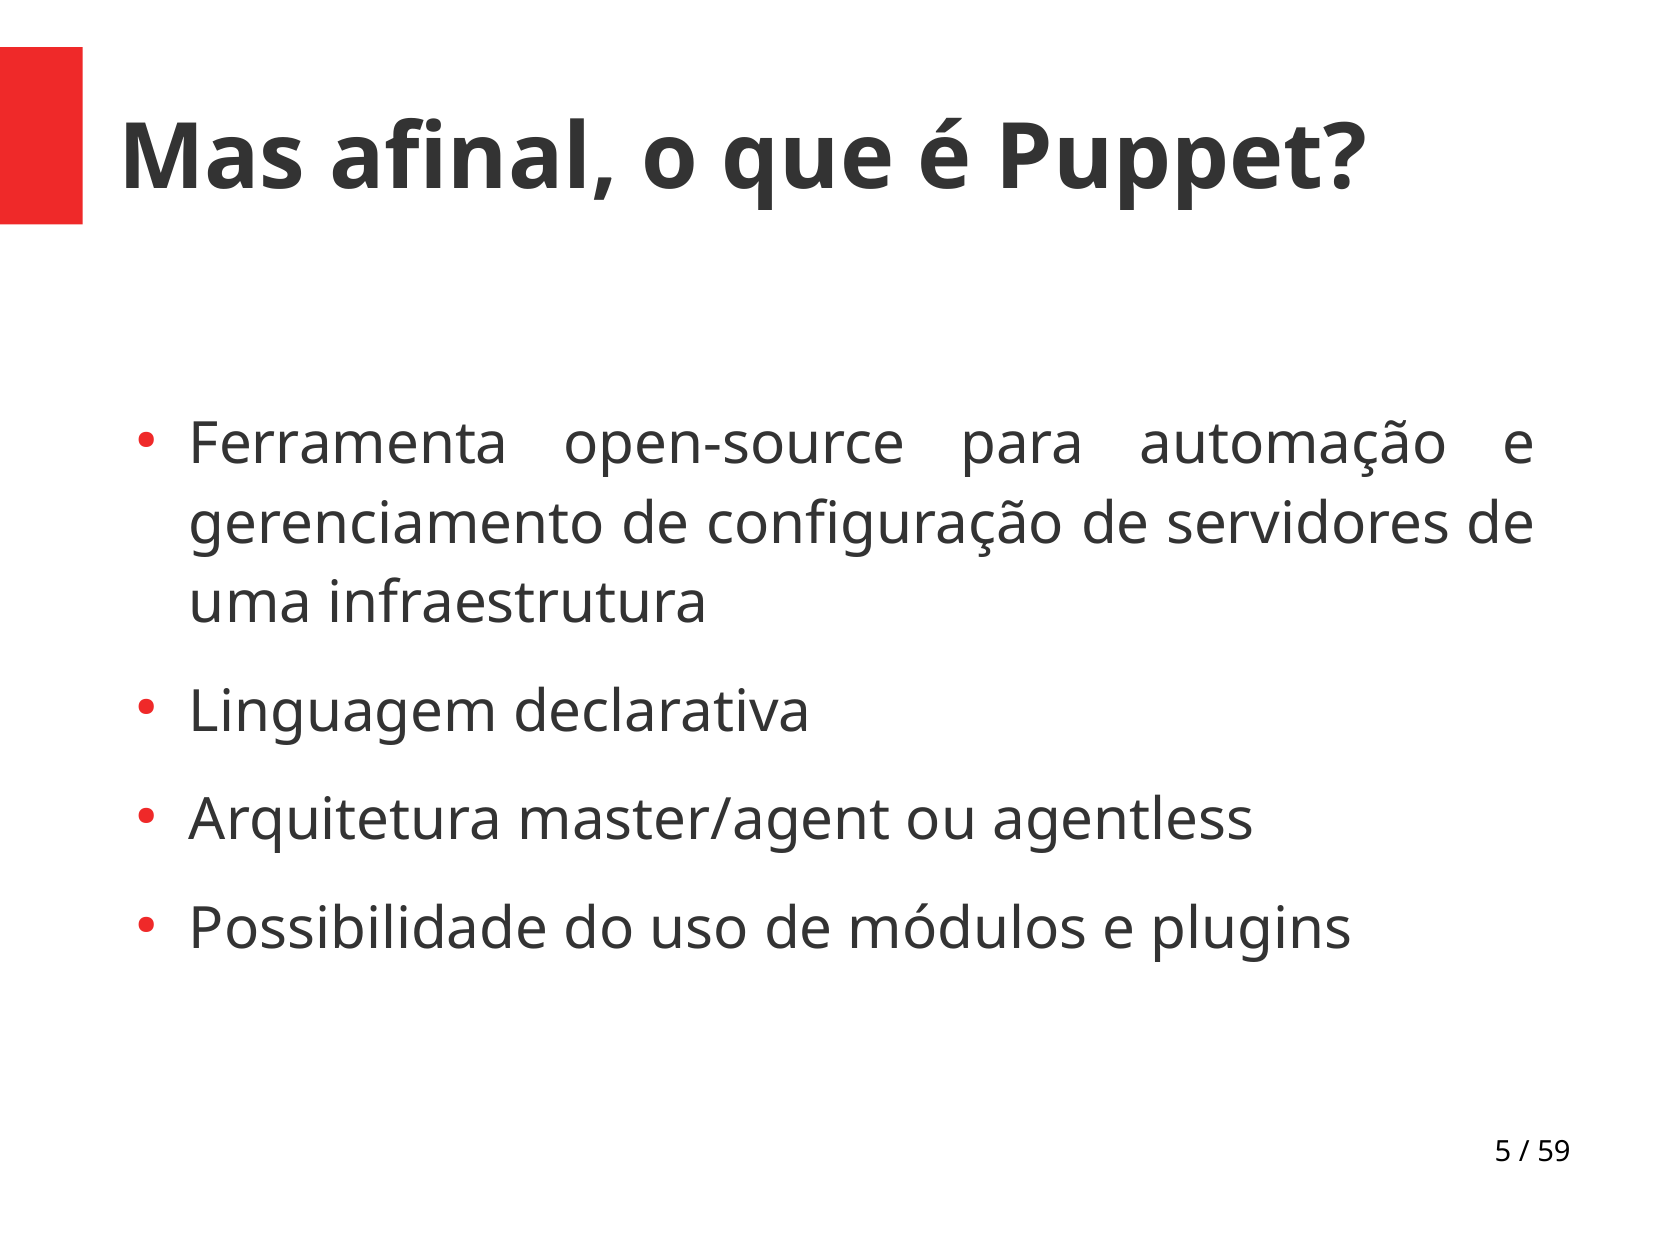

# Mas afinal, o que é Puppet?
Ferramenta open-source para automação e gerenciamento de configuração de servidores de uma infraestrutura
Linguagem declarativa
Arquitetura master/agent ou agentless
Possibilidade do uso de módulos e plugins
5